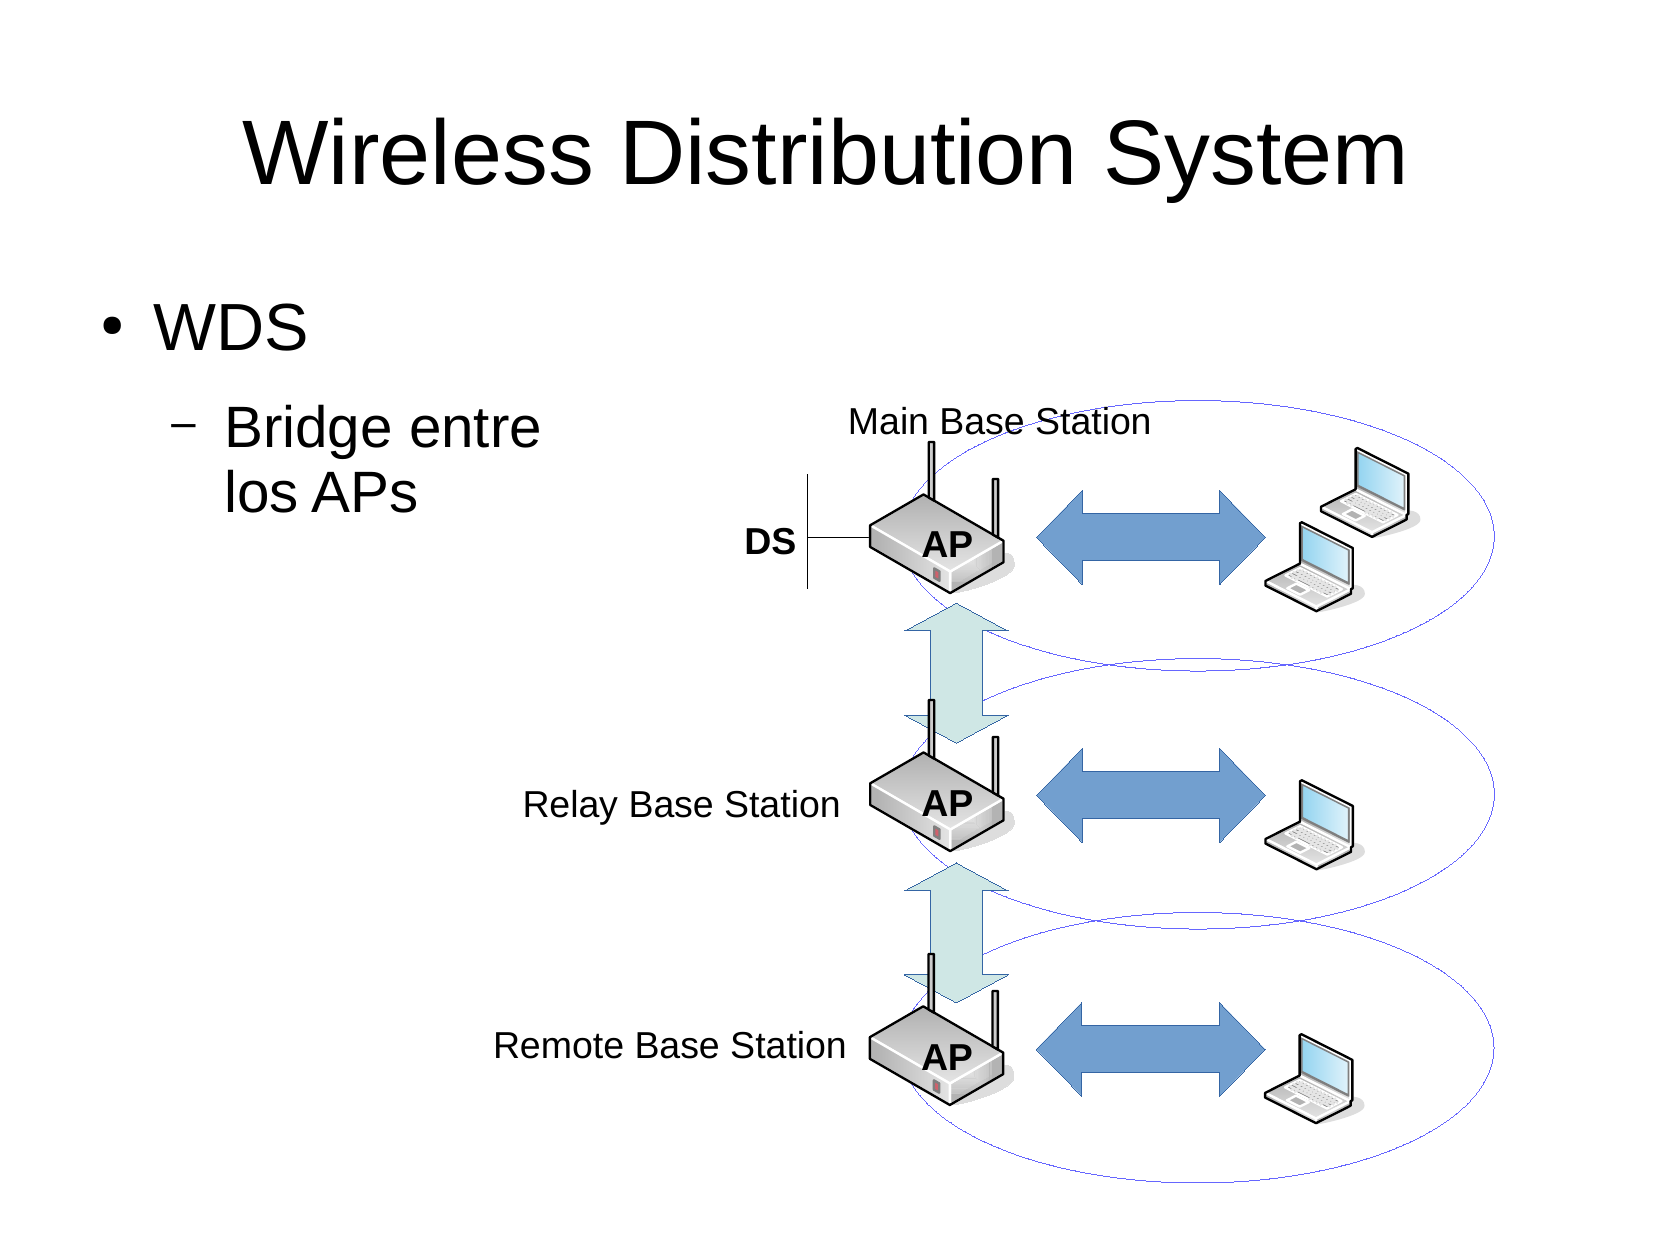

# Wireless Distribution System
WDS
Bridge entre
los APs
Main Base Station
AP
DS
AP
Relay Base Station
AP
Remote Base Station